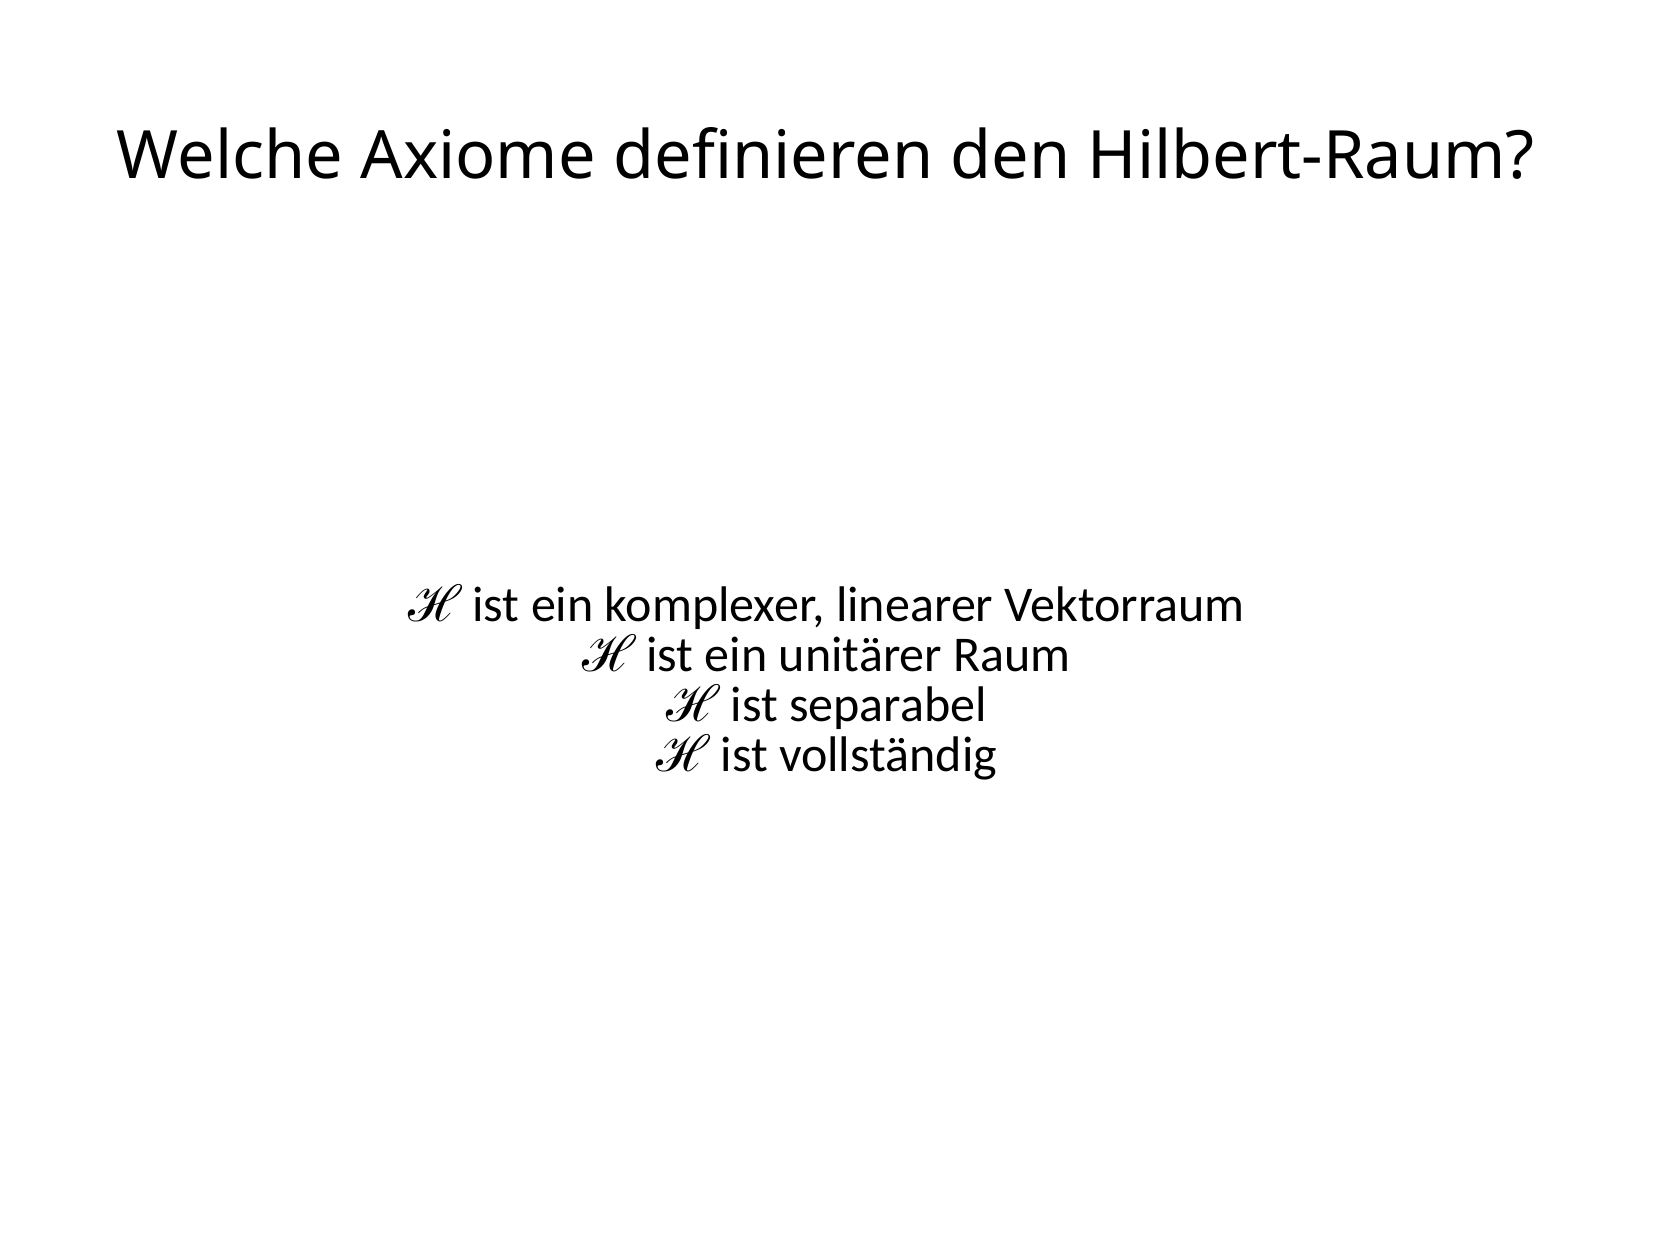

# Welche Axiome definieren den Hilbert-Raum?
ℋ ist ein komplexer, linearer Vektorraum
ℋ ist ein unitärer Raum
ℋ ist separabel
ℋ ist vollständig